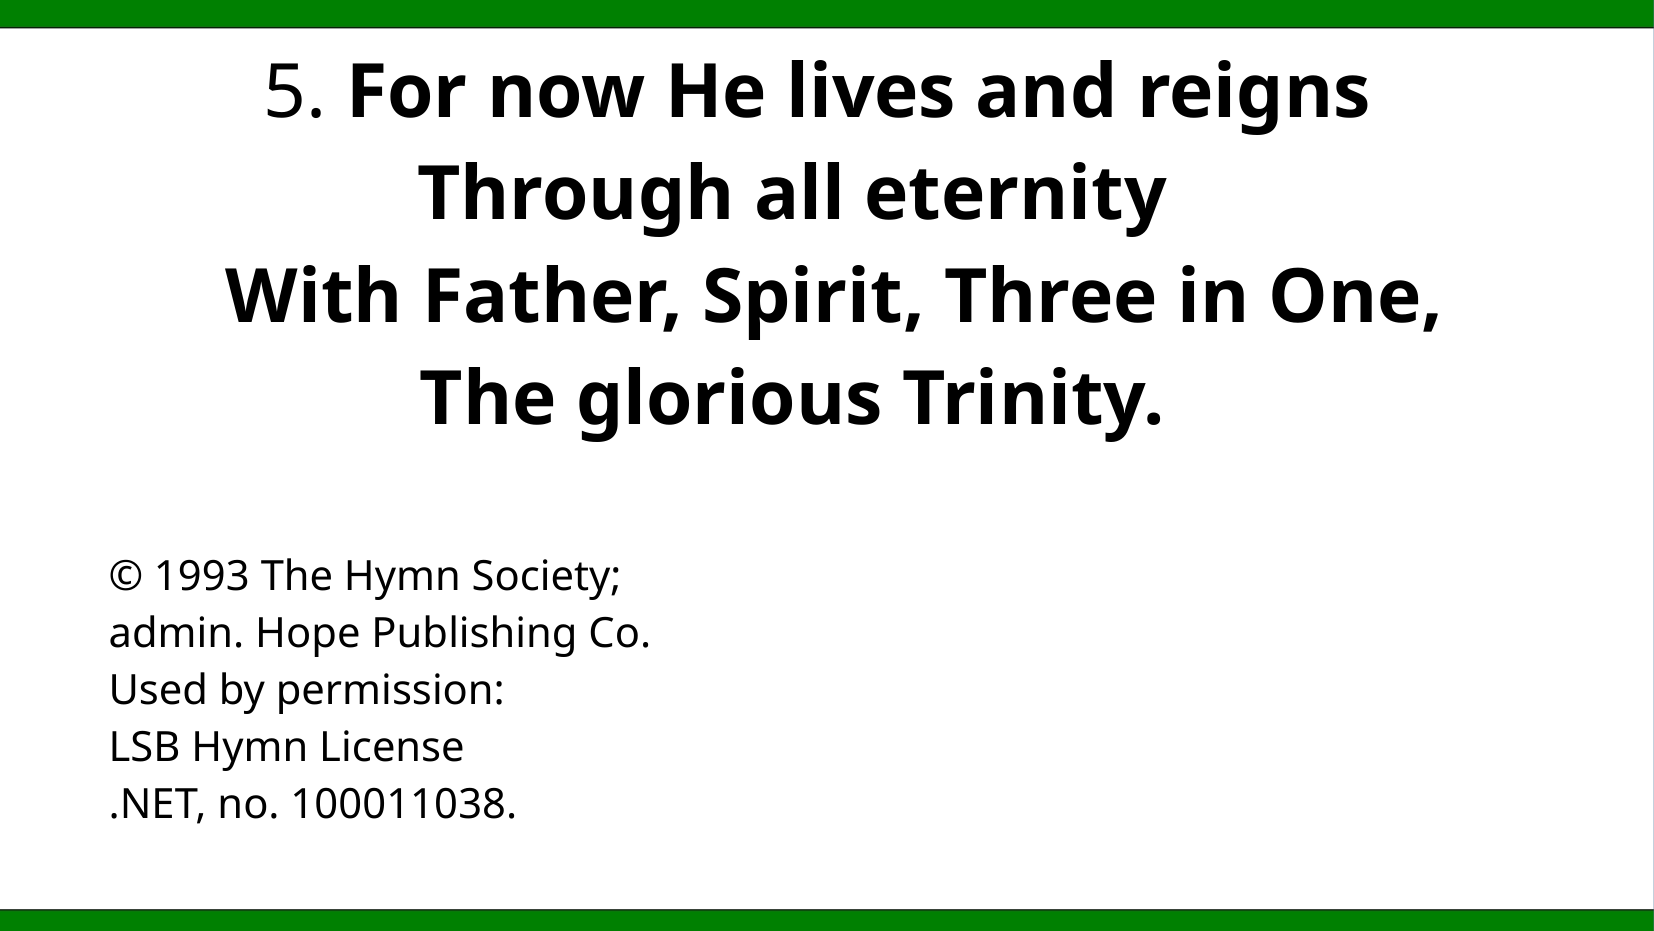

5. For now He lives and reigns
 Through all eternity
 With Father, Spirit, Three in One,
 The glorious Trinity.
© 1993 The Hymn Society;
admin. Hope Publishing Co.
Used by permission:
LSB Hymn License
.NET, no. 100011038.